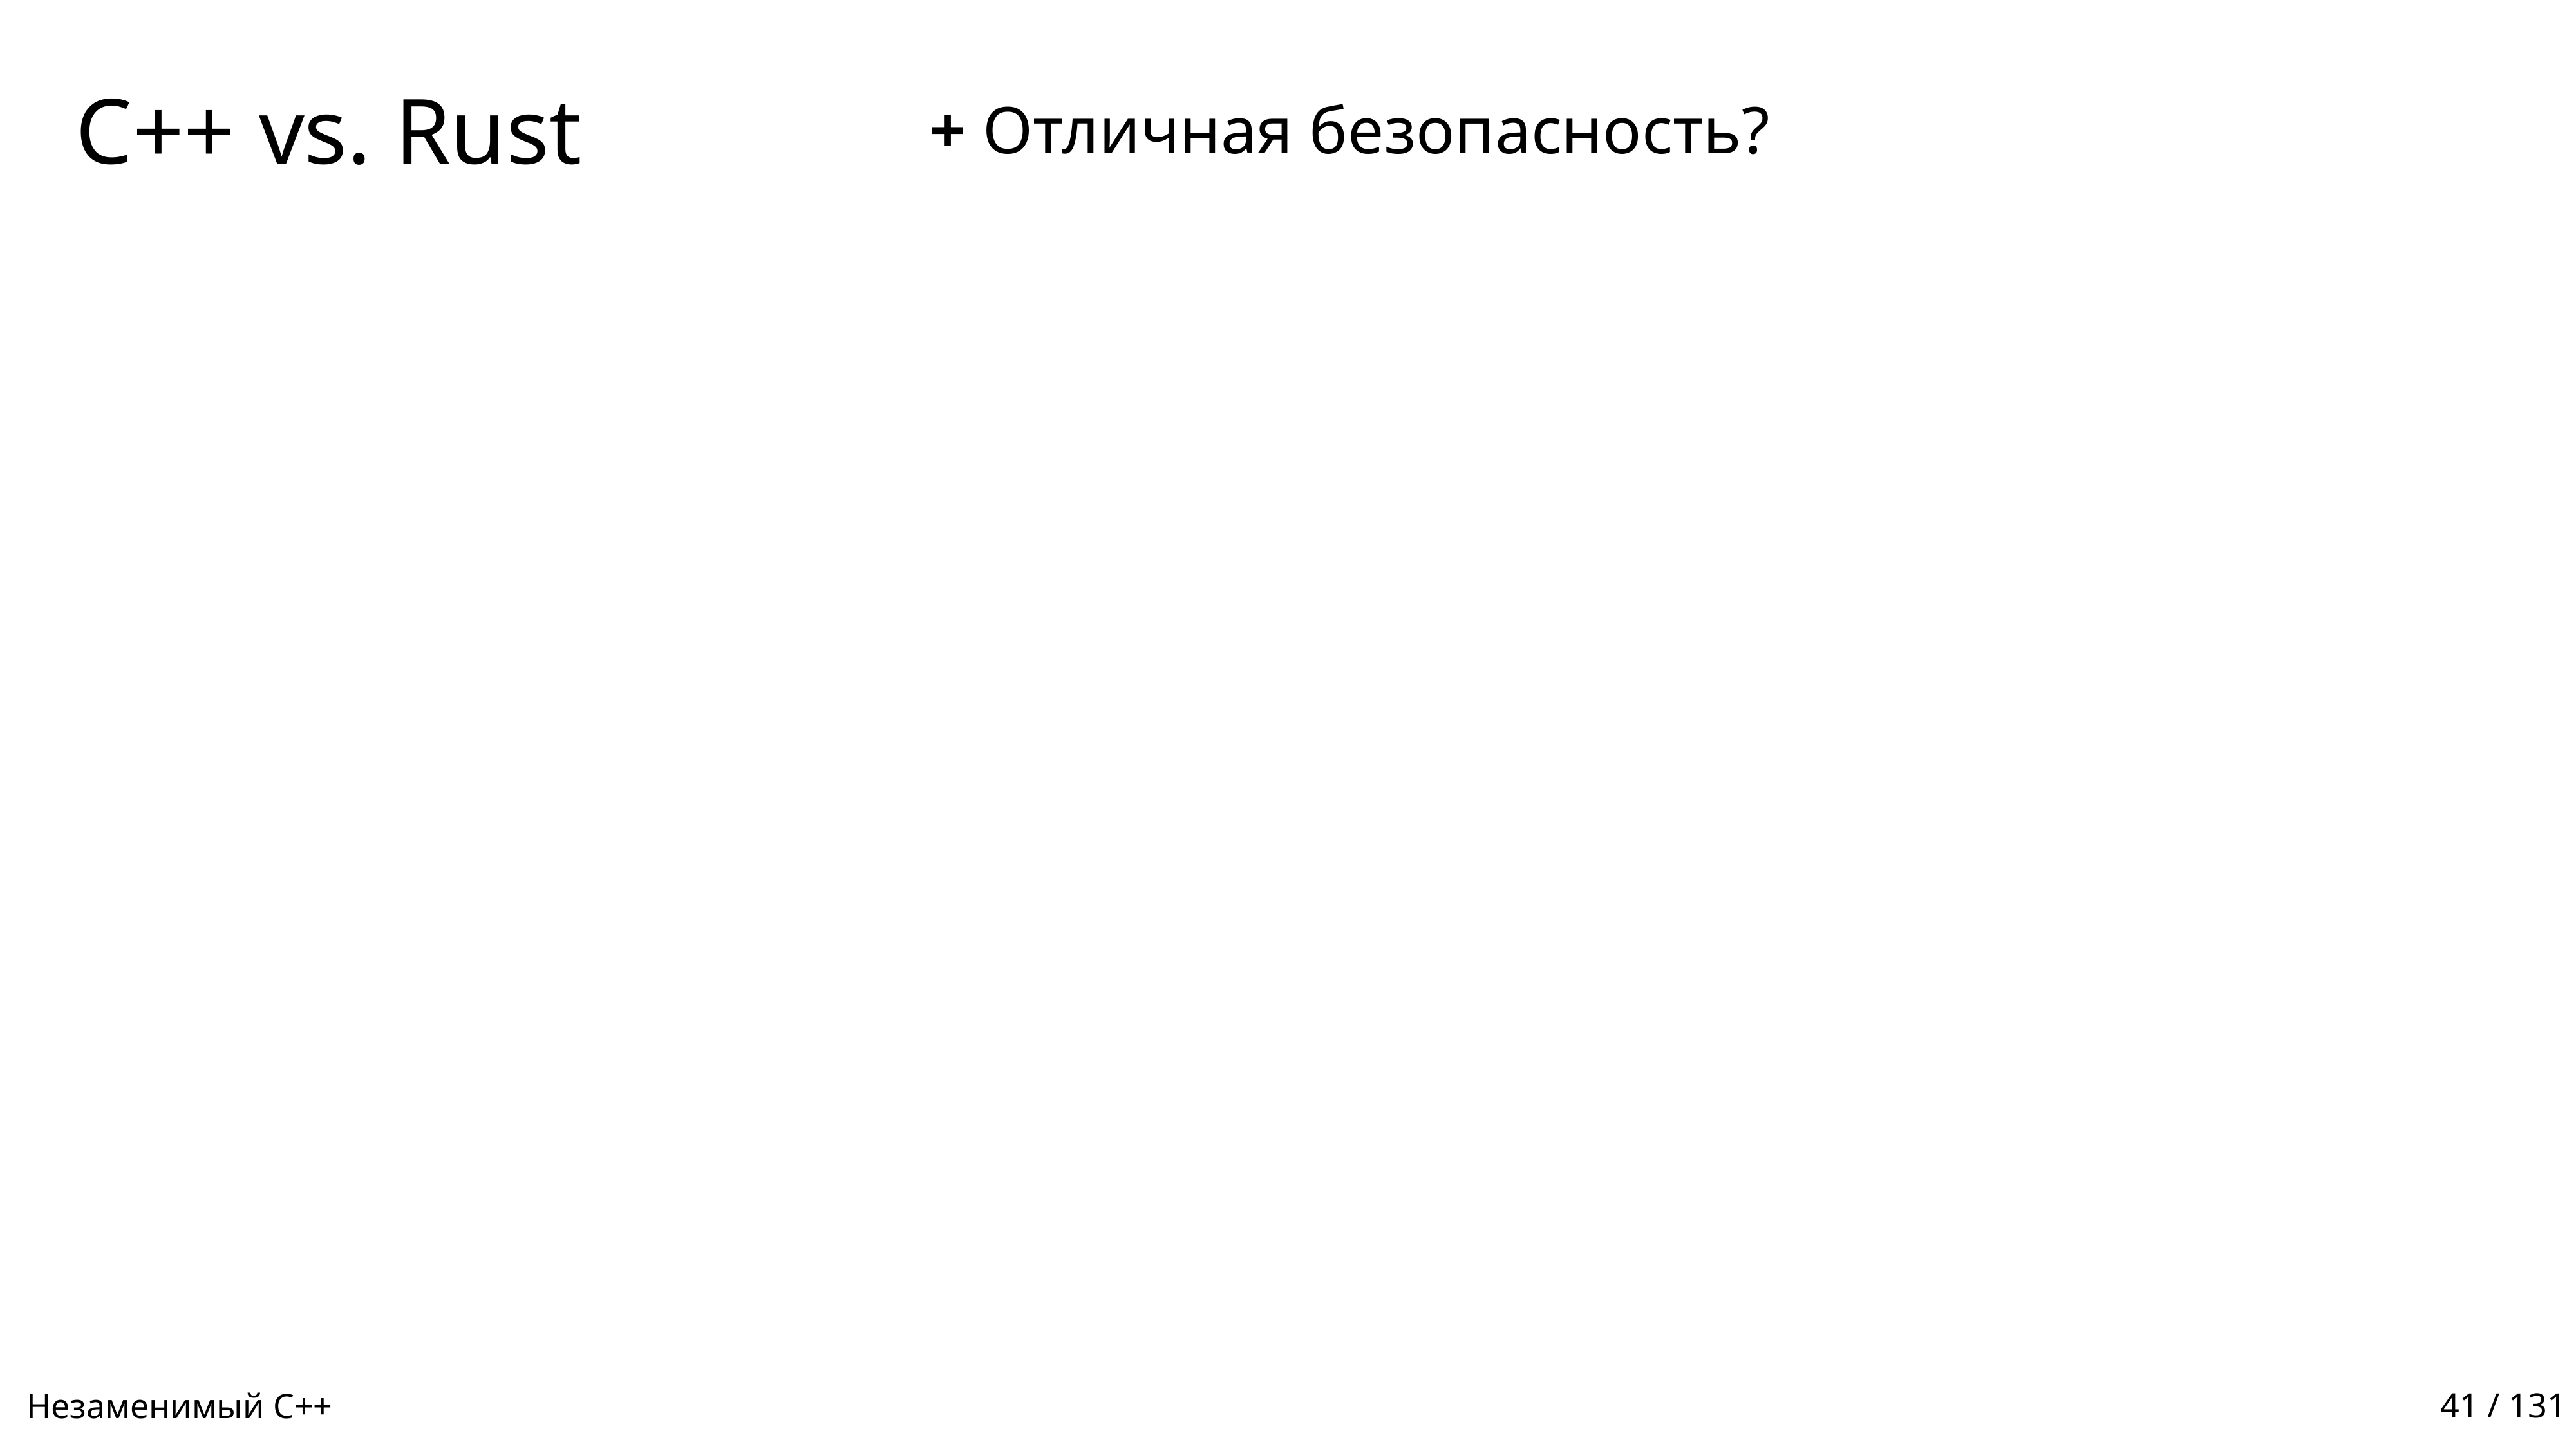

# C++ vs. Rust
+ Отличная безопасность?
Незаменимый C++